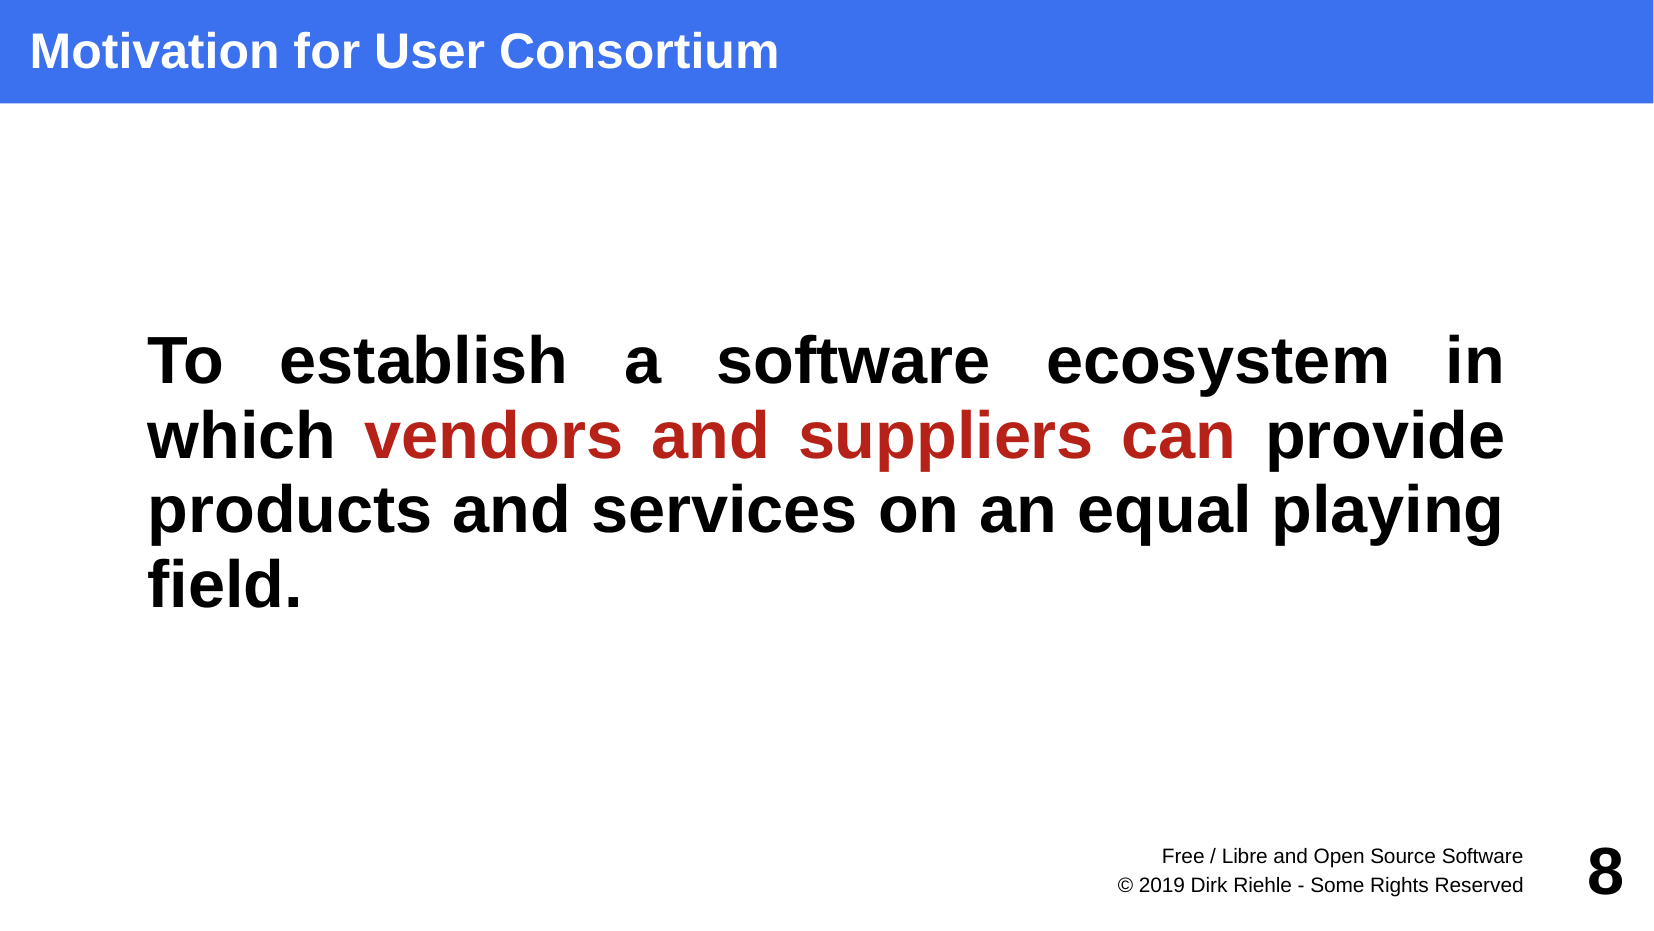

# Motivation for User Consortium
To establish a software ecosystem in which vendors and suppliers can provide products and services on an equal playing field.
Free / Libre and Open Source Software
8
© 2019 Dirk Riehle - Some Rights Reserved